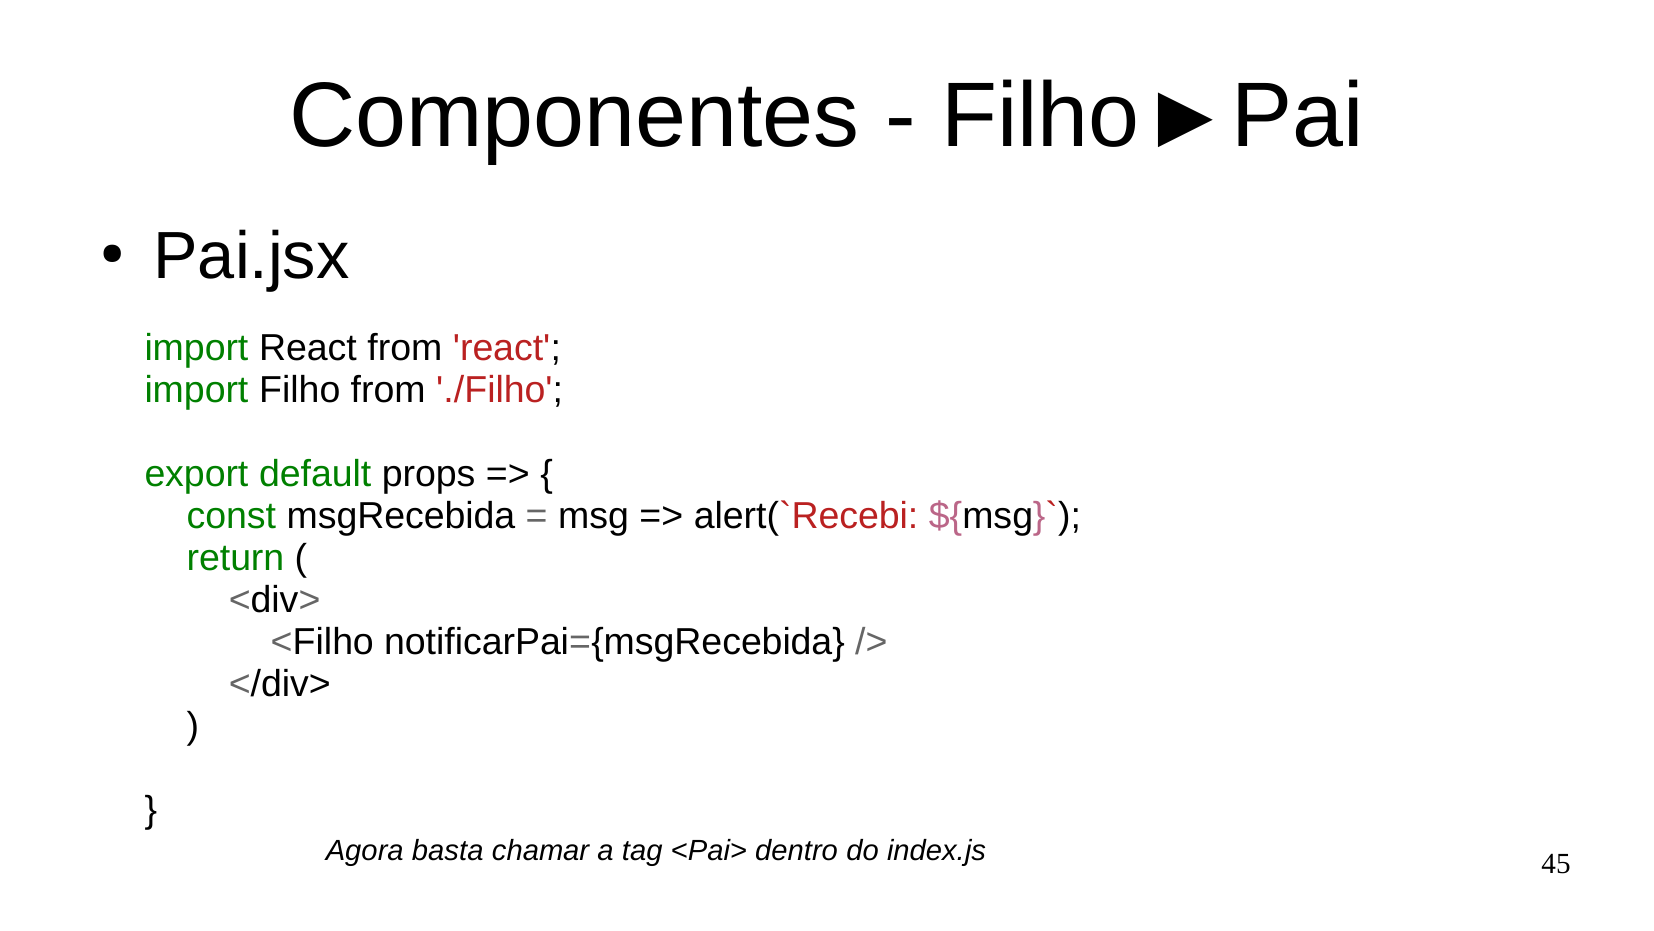

# Componentes - Filho►Pai
Pai.jsx
import React from 'react';
import Filho from './Filho';
export default props => {
 const msgRecebida = msg => alert(`Recebi: ${msg}`);
 return (
 <div>
 <Filho notificarPai={msgRecebida} />
 </div>
 )
}
Agora basta chamar a tag <Pai> dentro do index.js
45